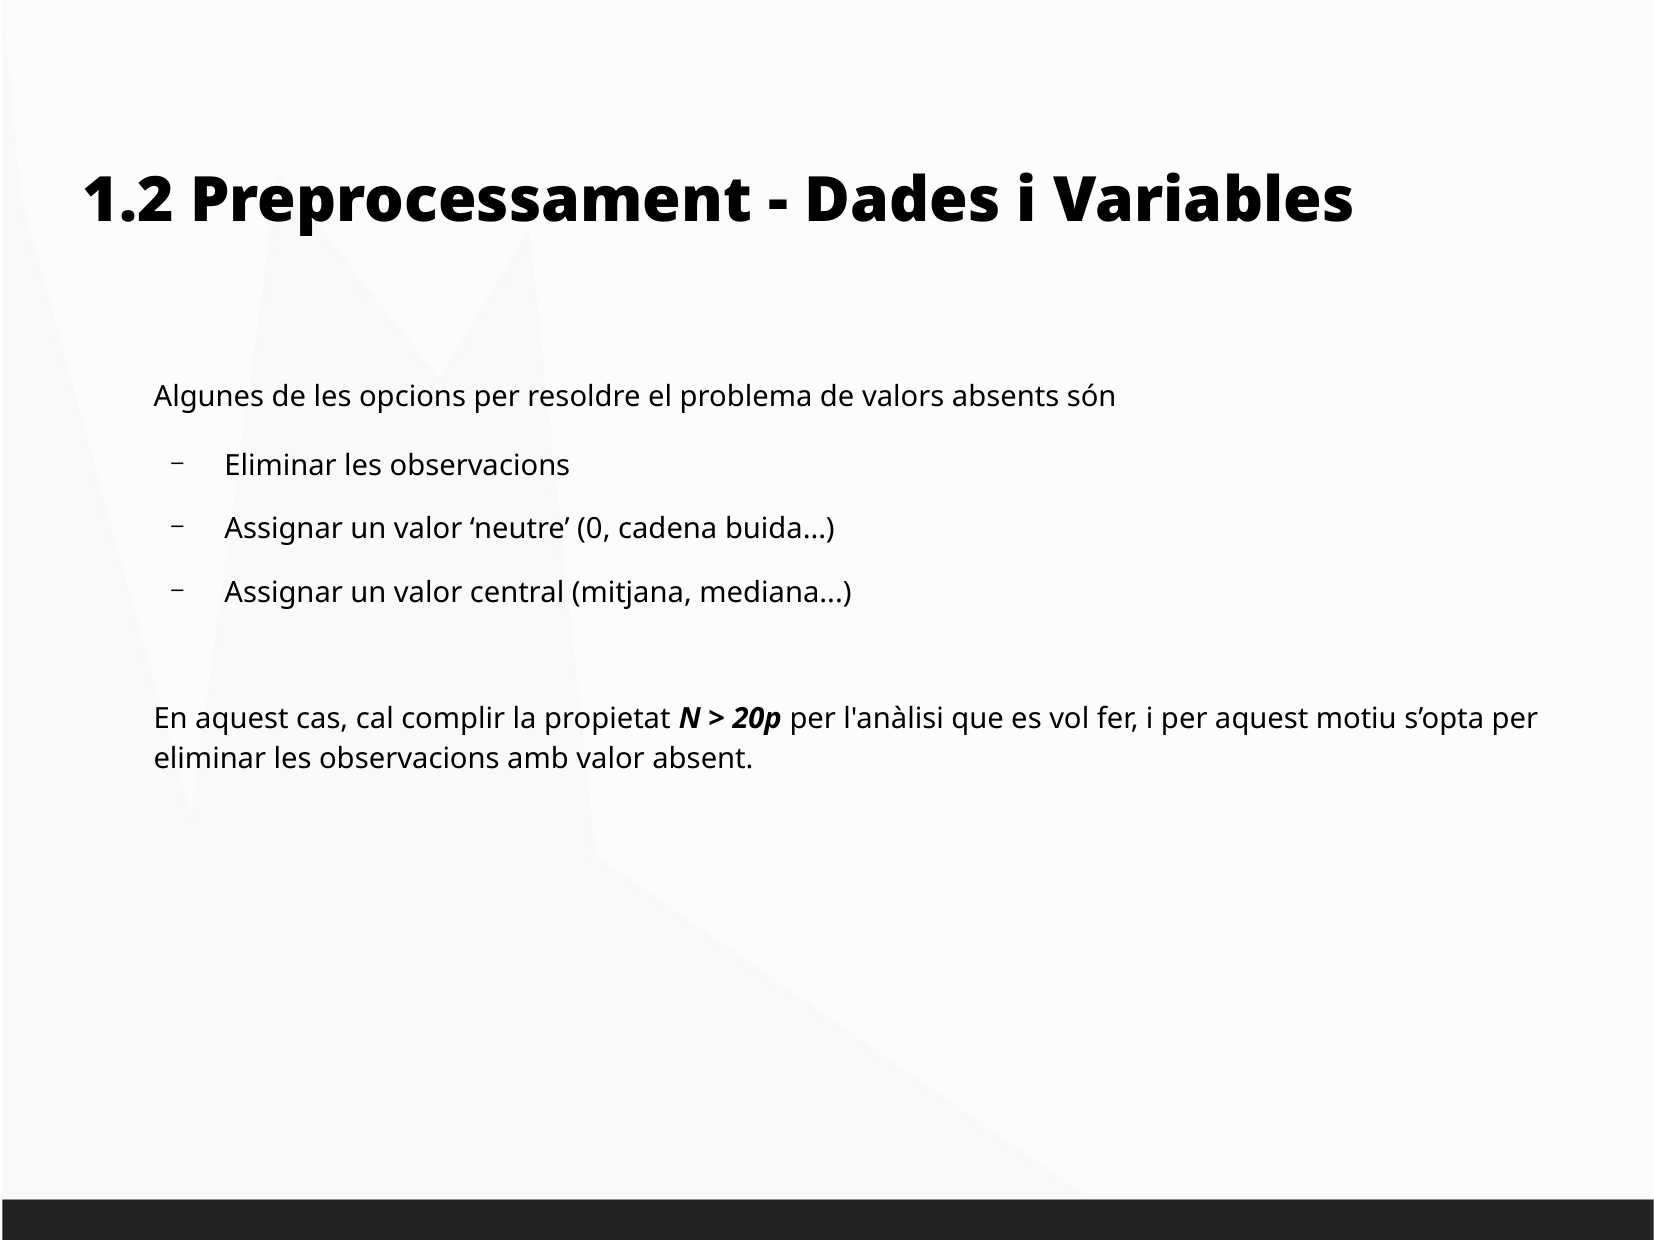

# 1.2 Preprocessament - Dades i Variables
Algunes de les opcions per resoldre el problema de valors absents són
Eliminar les observacions
Assignar un valor ‘neutre’ (0, cadena buida...)
Assignar un valor central (mitjana, mediana...)
En aquest cas, cal complir la propietat N > 20p per l'anàlisi que es vol fer, i per aquest motiu s’opta per eliminar les observacions amb valor absent.